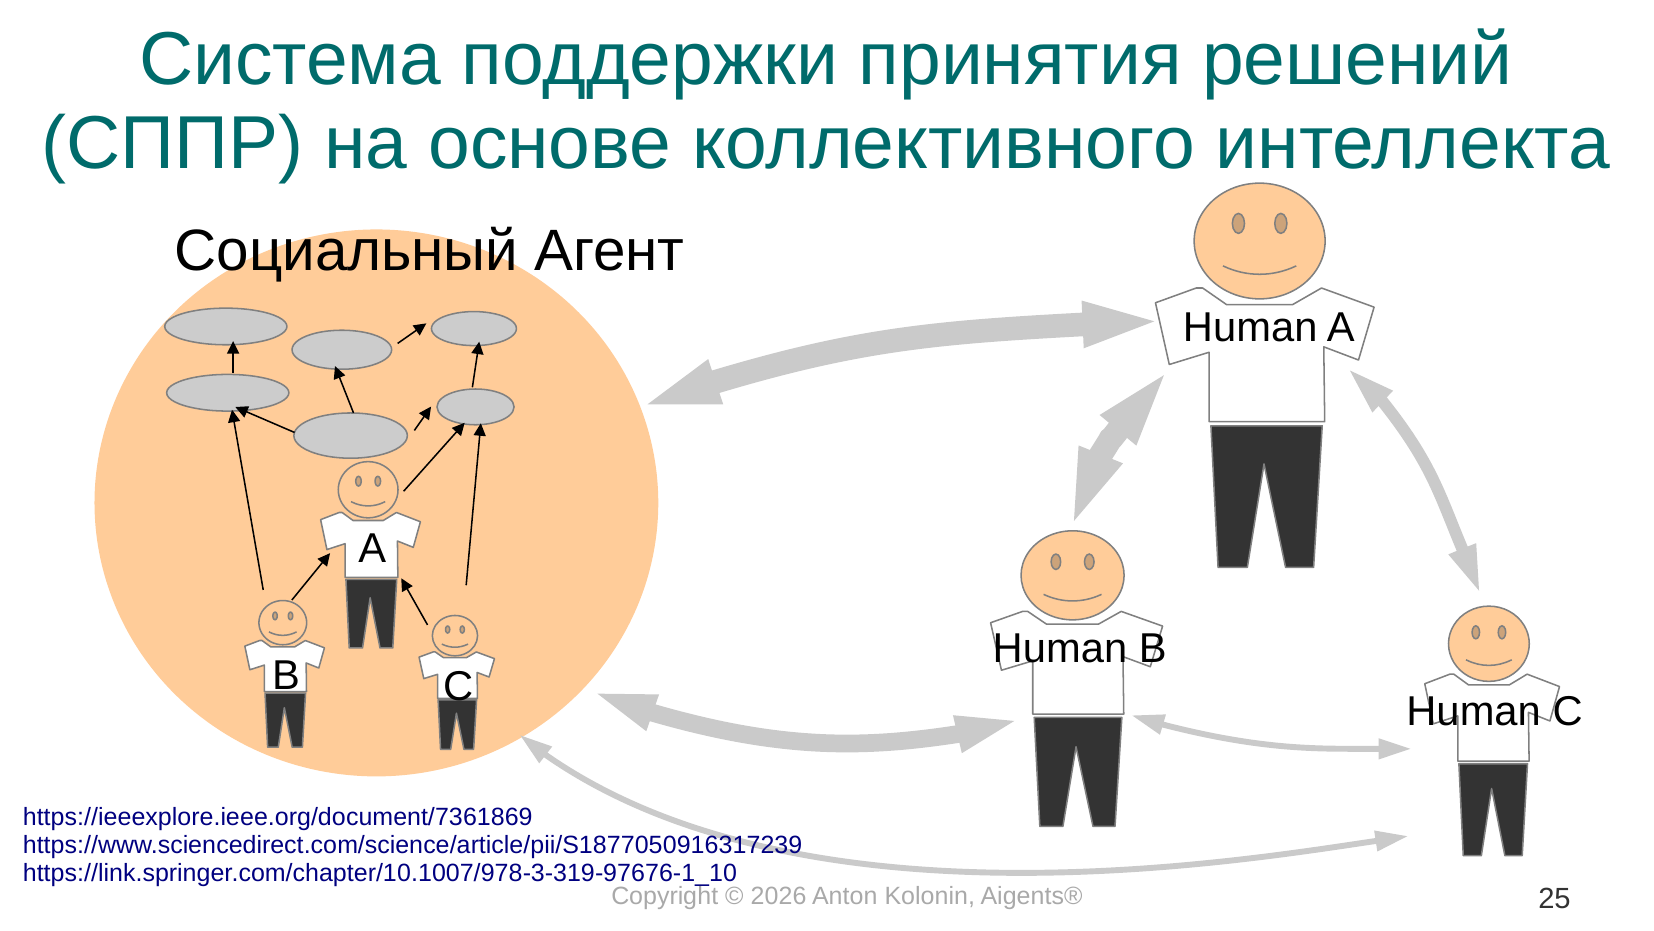

Система поддержки принятия решений (СППР) на основе коллективного интеллекта
Human A
Социальный Агент
A
Human B
B
Human С
С
https://ieeexplore.ieee.org/document/7361869
https://www.sciencedirect.com/science/article/pii/S1877050916317239
https://link.springer.com/chapter/10.1007/978-3-319-97676-1_10
Copyright © 2026 Anton Kolonin, Aigents®
25